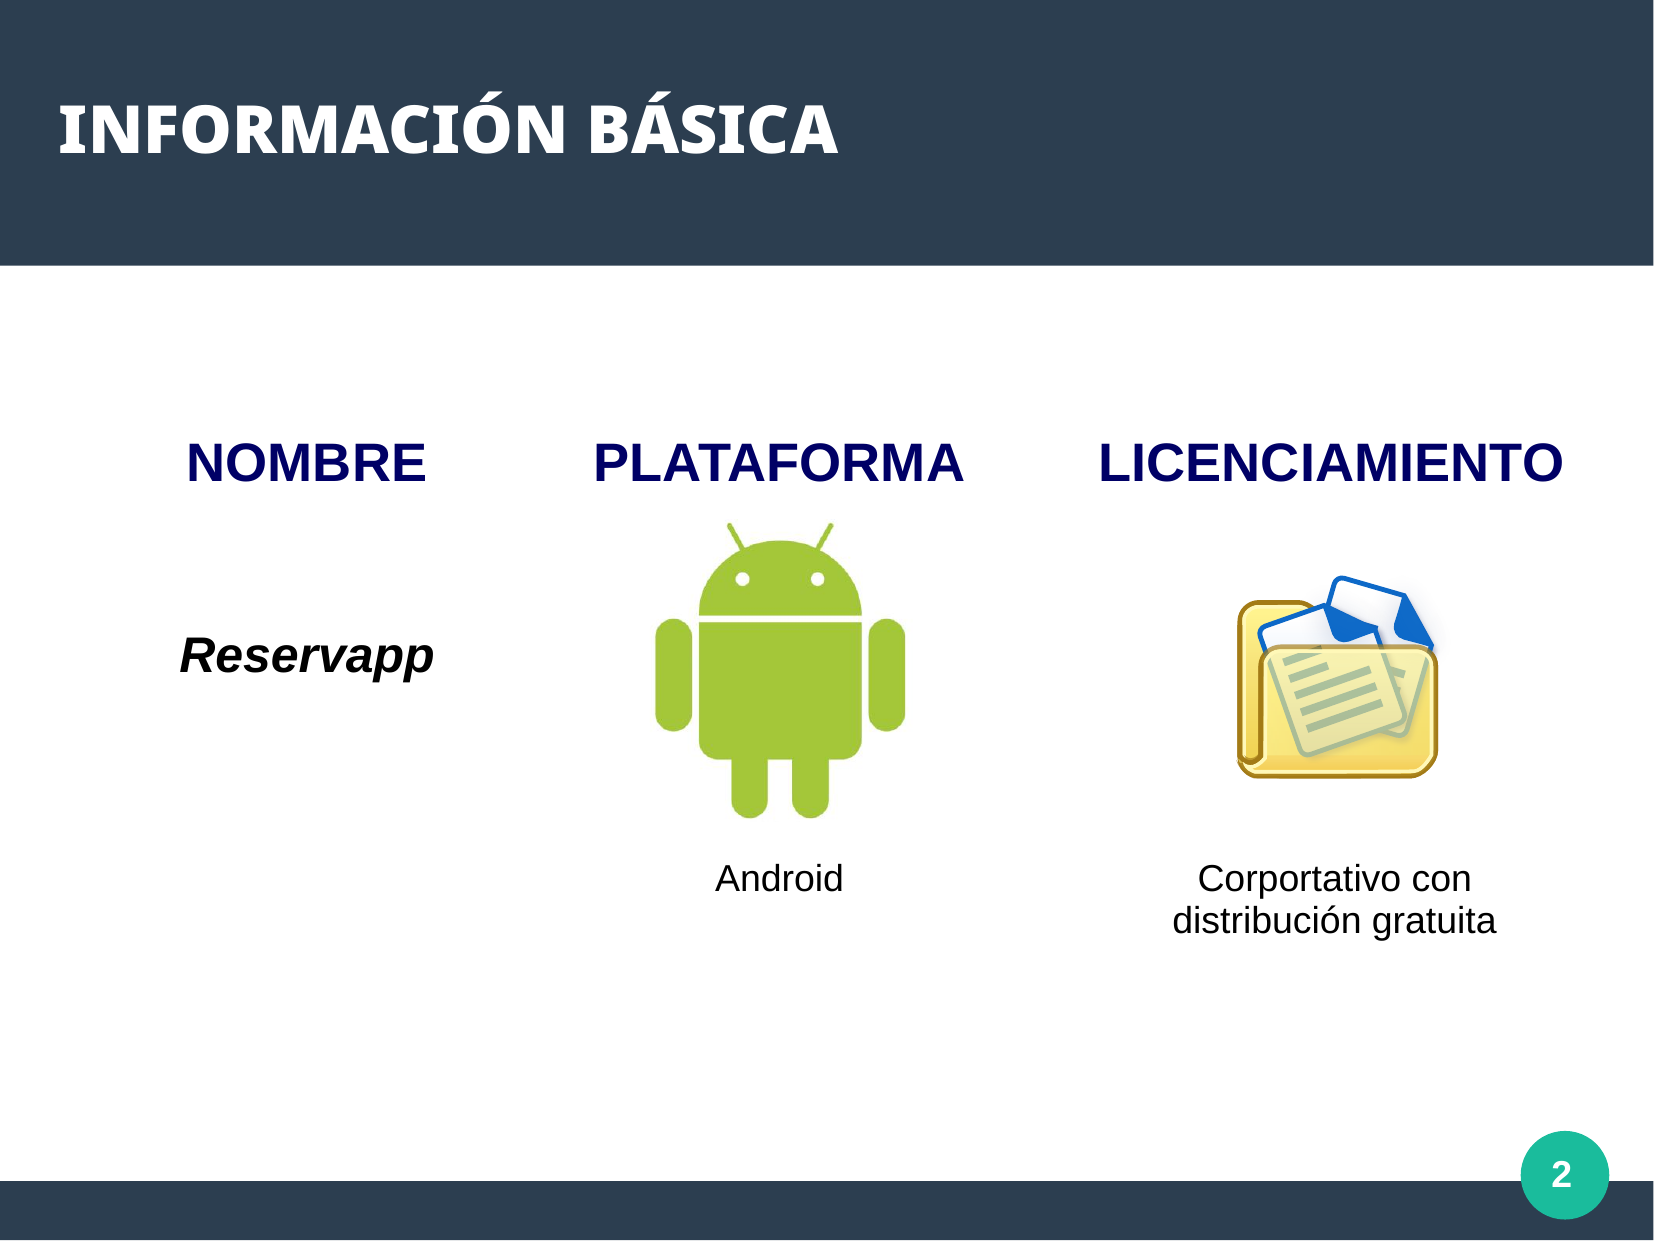

# INFORMACIÓN BÁSICA
NOMBRE
PLATAFORMA
LICENCIAMIENTO
Reservapp
Corportativo con distribución gratuita
Android